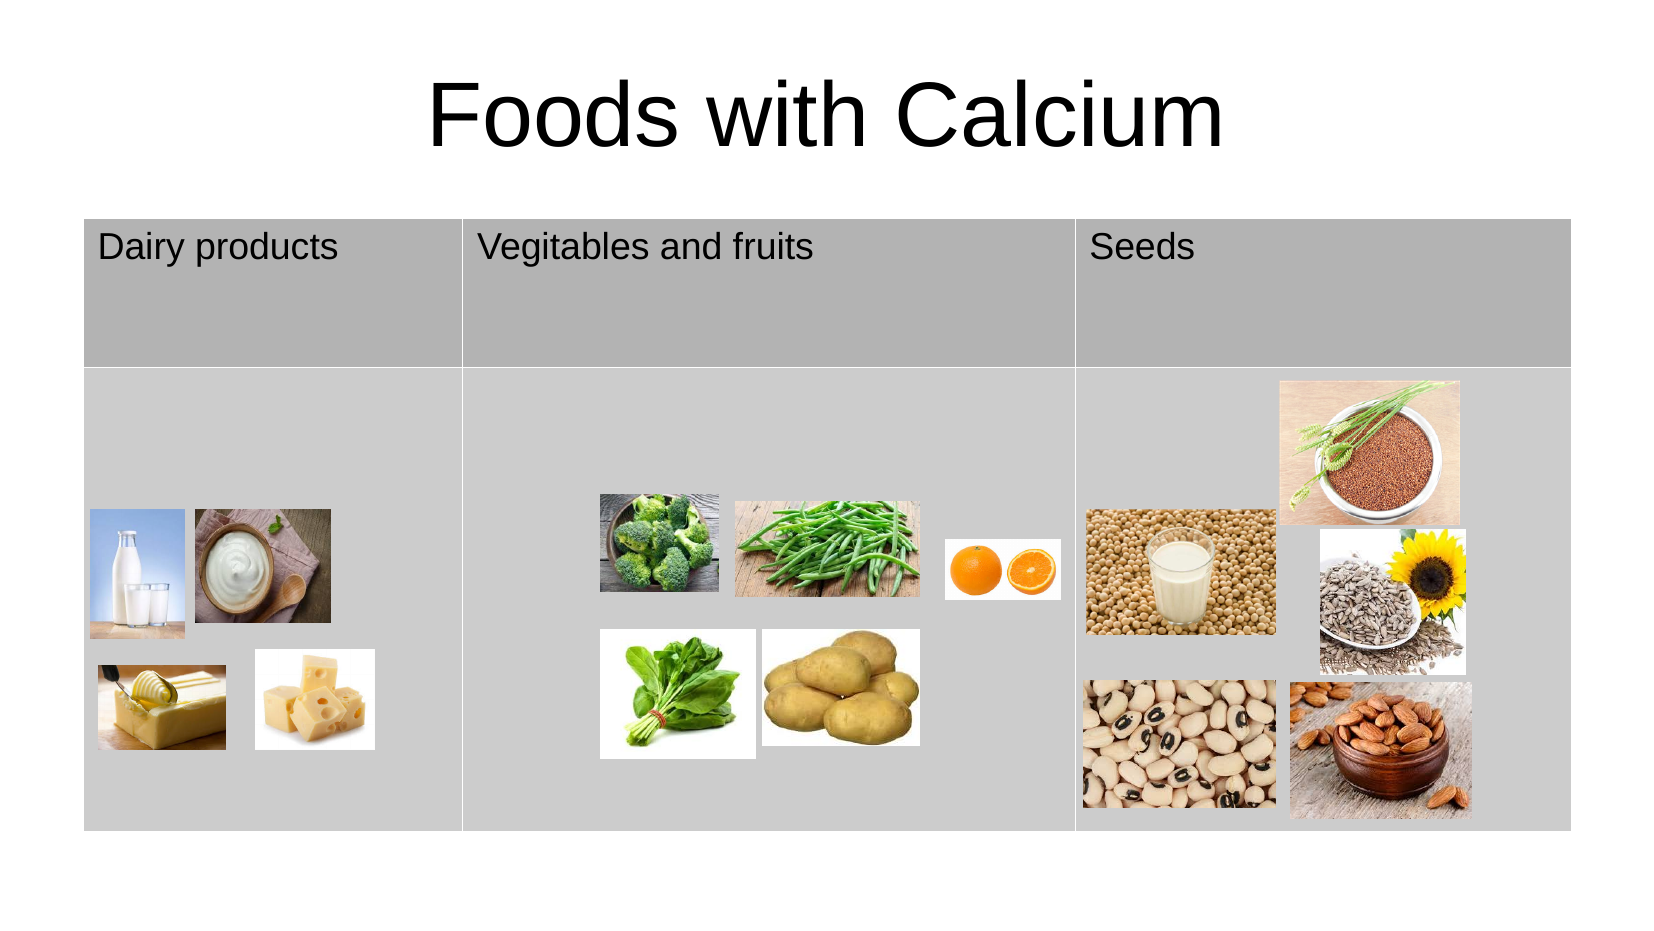

# Foods with Calcium
| Dairy products | Vegitables and fruits | Seeds |
| --- | --- | --- |
| | | |